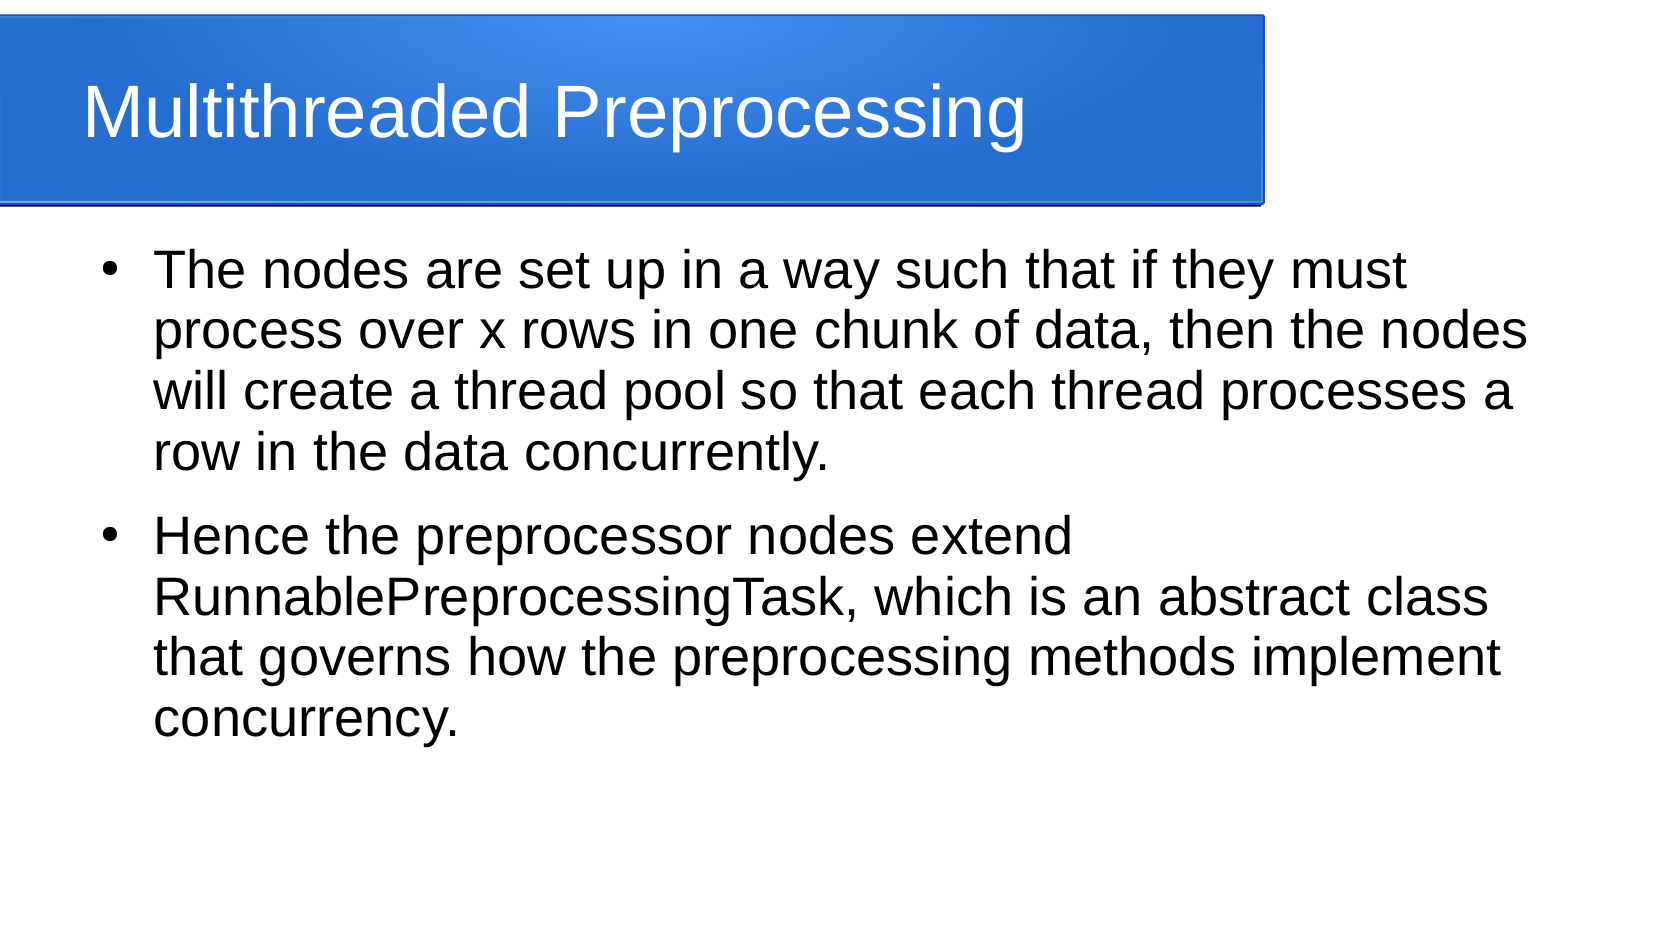

# Multithreaded Preprocessing
The nodes are set up in a way such that if they must process over x rows in one chunk of data, then the nodes will create a thread pool so that each thread processes a row in the data concurrently.
Hence the preprocessor nodes extend RunnablePreprocessingTask, which is an abstract class that governs how the preprocessing methods implement concurrency.